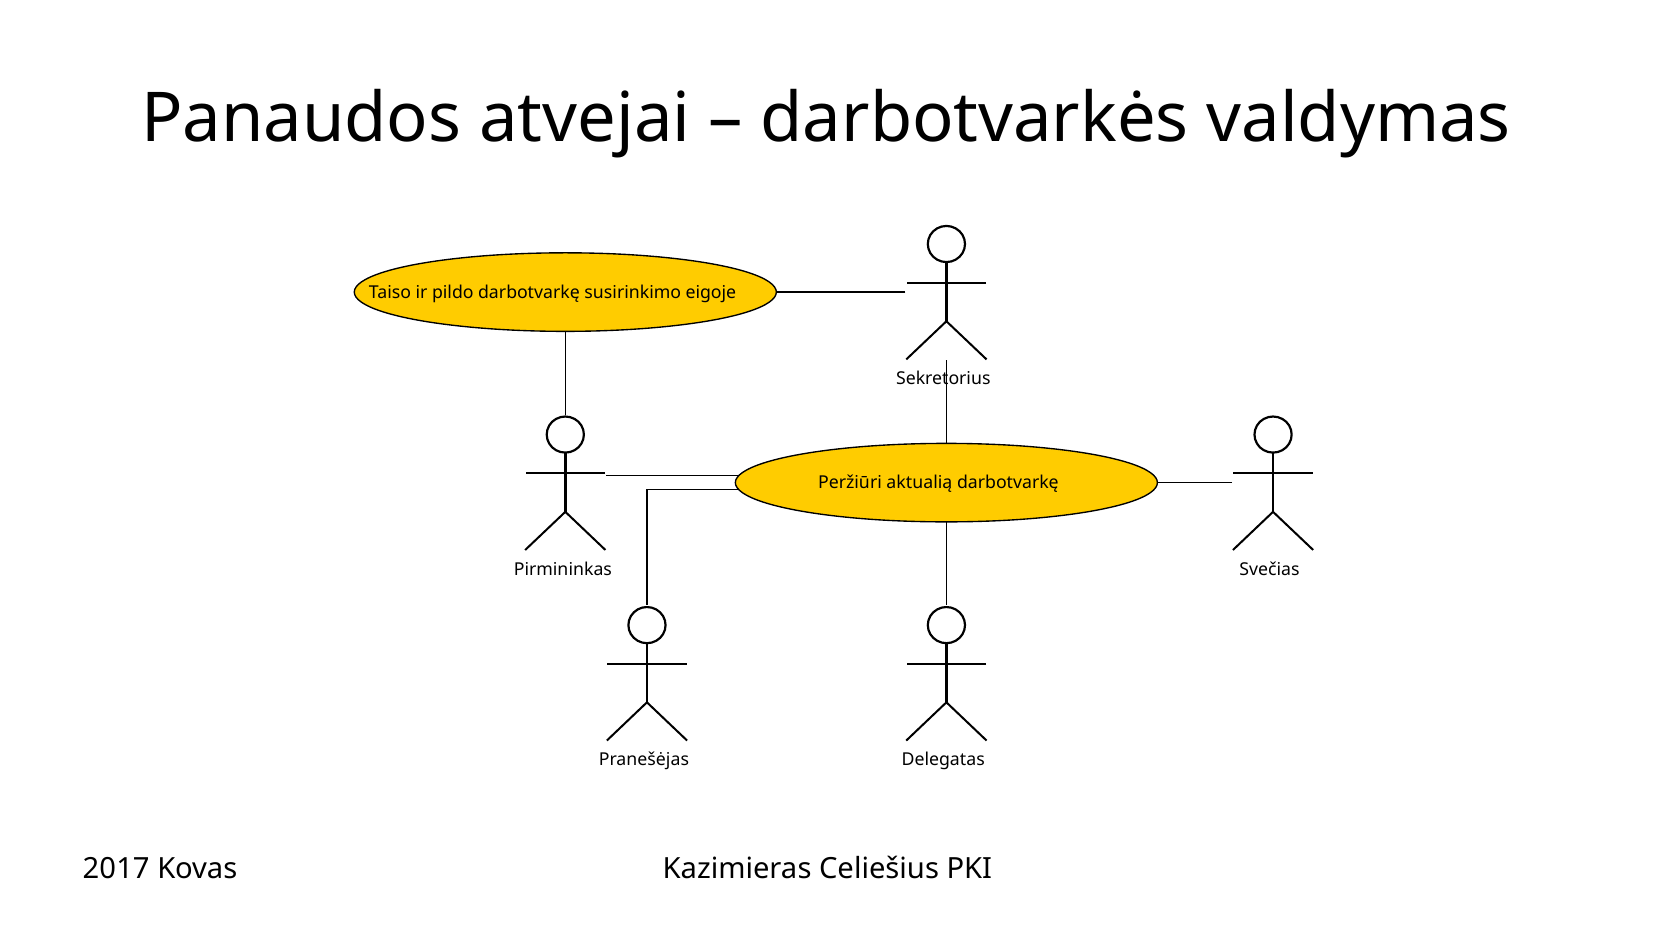

# Panaudos atvejai – darbotvarkės valdymas
2017 Kovas
Kazimieras Celiešius PKI